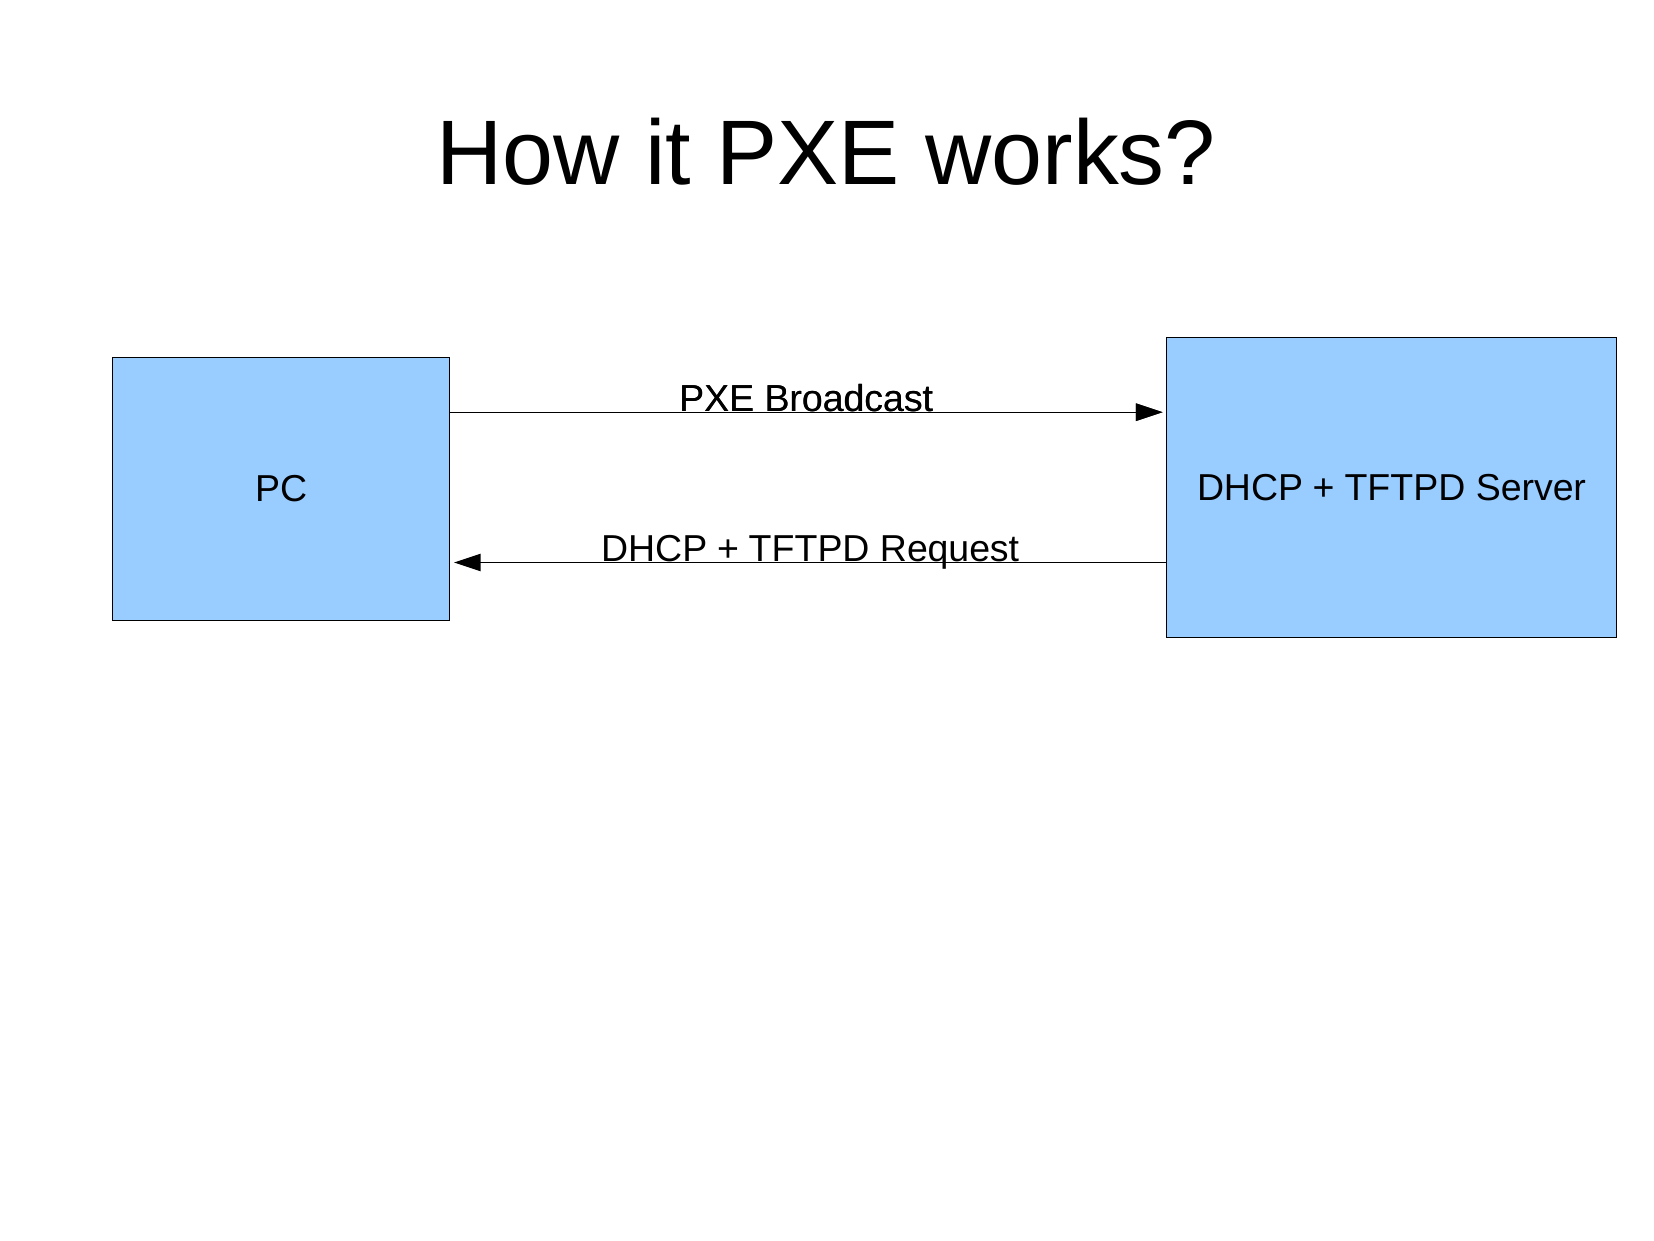

# How it PXE works?
DHCP + TFTPD Server
PC
PXE Broadcast
PXE Broadcast
DHCP + TFTPD Request